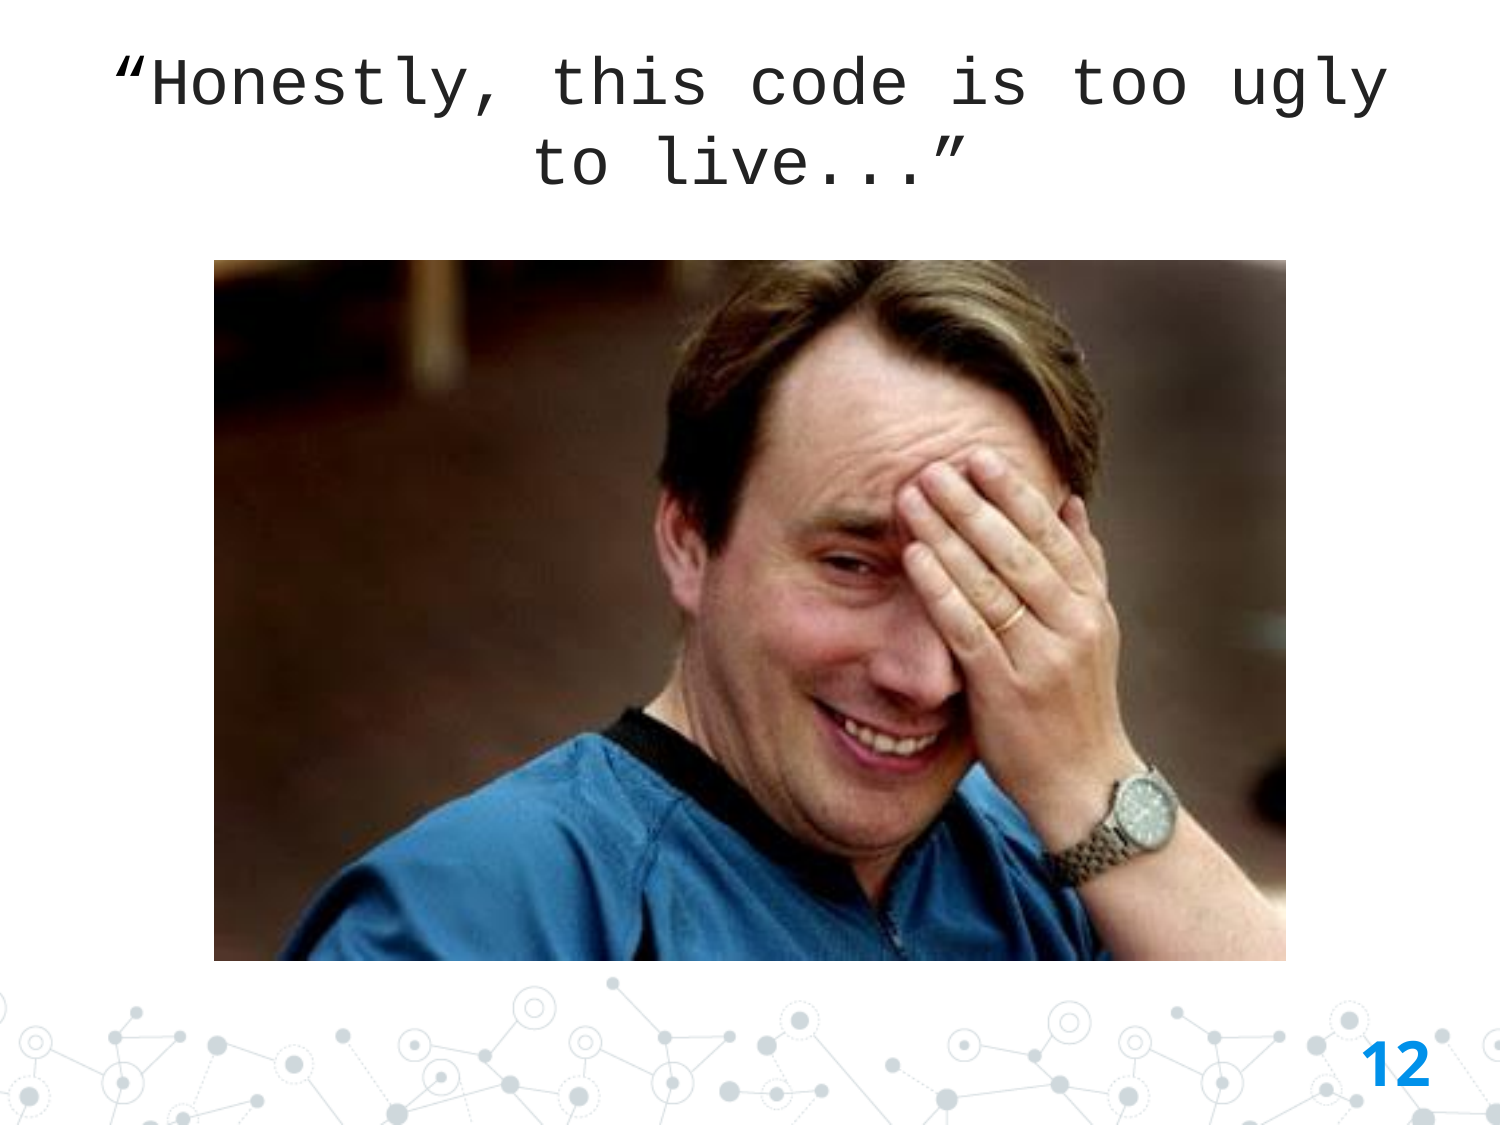

“Honestly, this code is too ugly to live...”
#